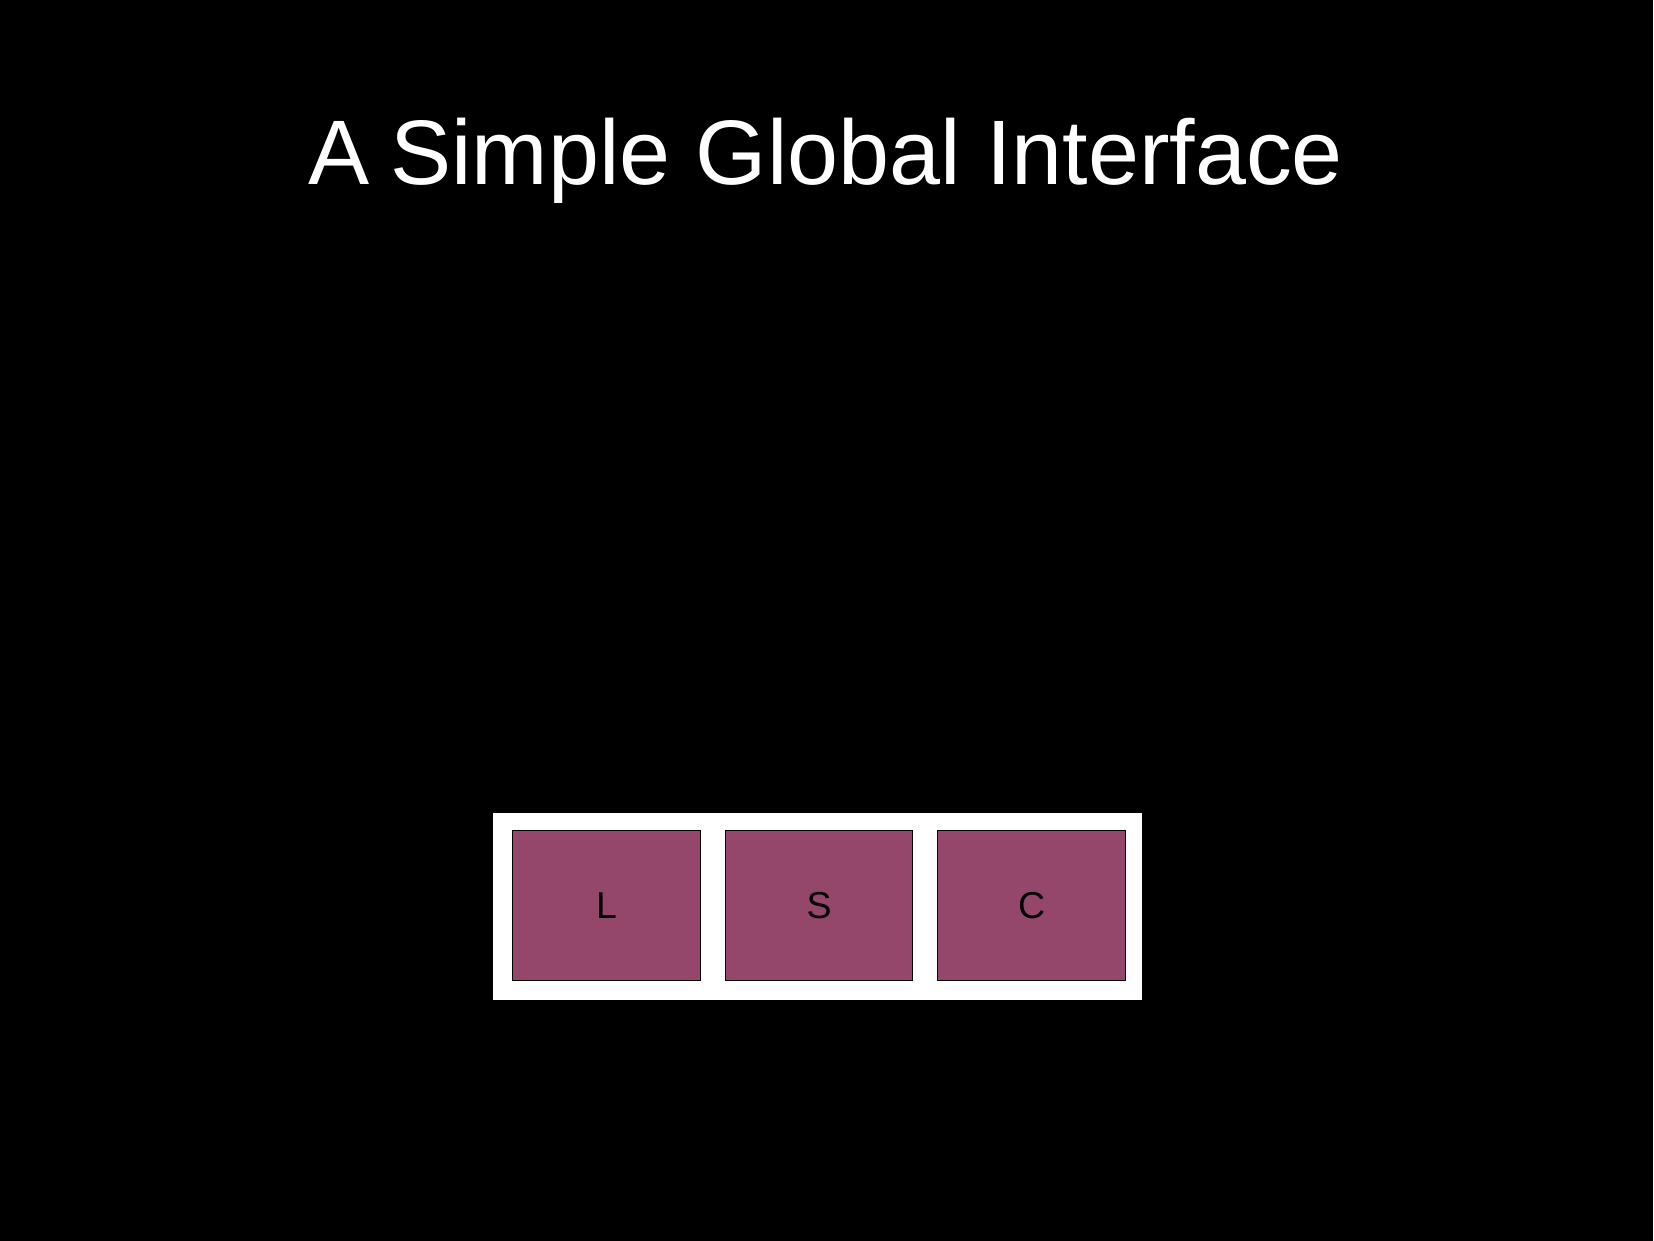

# A Simple Global Interface
L
S
C